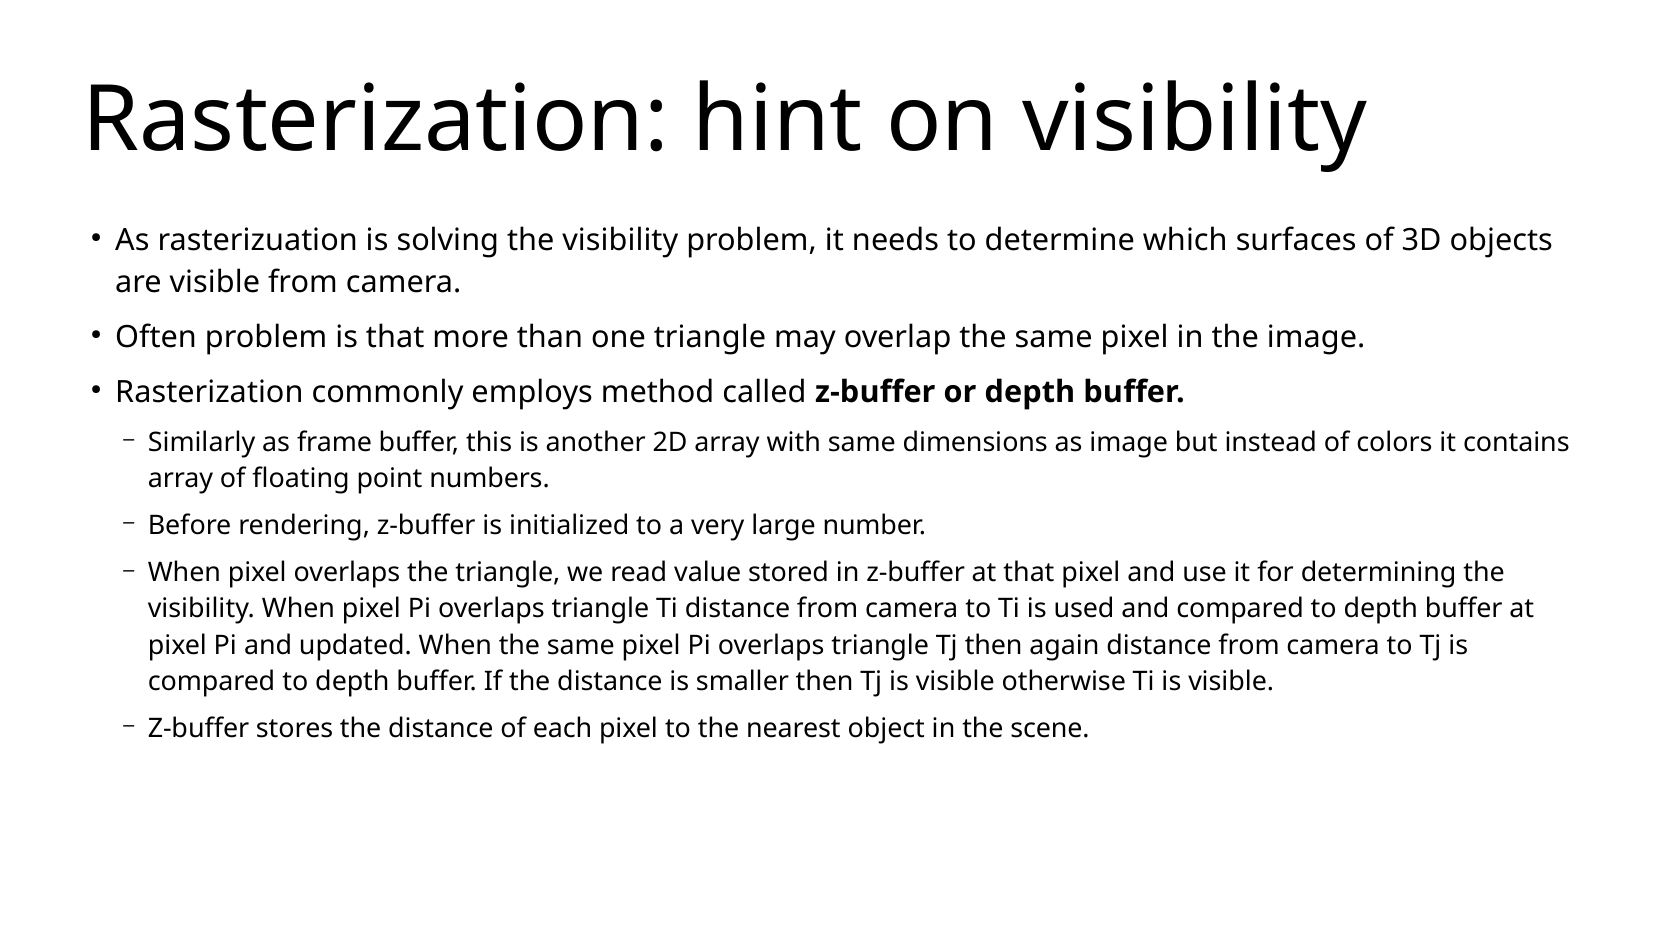

# Rasterization: hint on visibility
As rasterizuation is solving the visibility problem, it needs to determine which surfaces of 3D objects are visible from camera.
Often problem is that more than one triangle may overlap the same pixel in the image.
Rasterization commonly employs method called z-buffer or depth buffer.
Similarly as frame buffer, this is another 2D array with same dimensions as image but instead of colors it contains array of floating point numbers.
Before rendering, z-buffer is initialized to a very large number.
When pixel overlaps the triangle, we read value stored in z-buffer at that pixel and use it for determining the visibility. When pixel Pi overlaps triangle Ti distance from camera to Ti is used and compared to depth buffer at pixel Pi and updated. When the same pixel Pi overlaps triangle Tj then again distance from camera to Tj is compared to depth buffer. If the distance is smaller then Tj is visible otherwise Ti is visible.
Z-buffer stores the distance of each pixel to the nearest object in the scene.